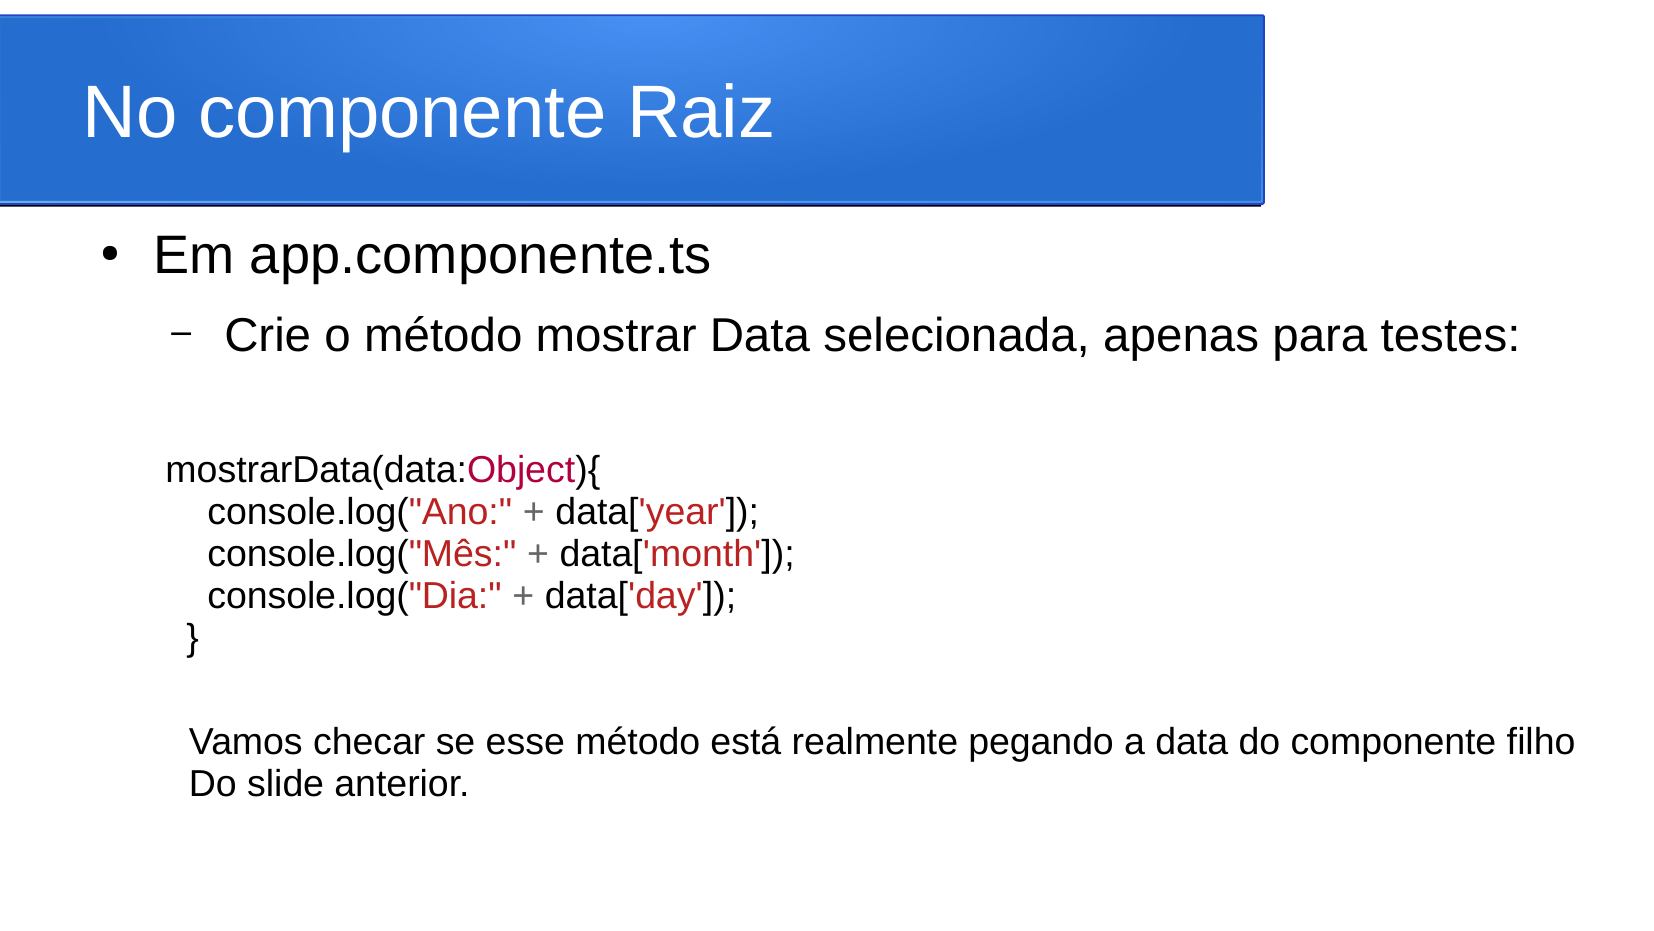

# No componente Raiz
Em app.componente.ts
Crie o método mostrar Data selecionada, apenas para testes:
mostrarData(data:Object){
 console.log("Ano:" + data['year']);
 console.log("Mês:" + data['month']);
 console.log("Dia:" + data['day']);
 }
Vamos checar se esse método está realmente pegando a data do componente filho
Do slide anterior.